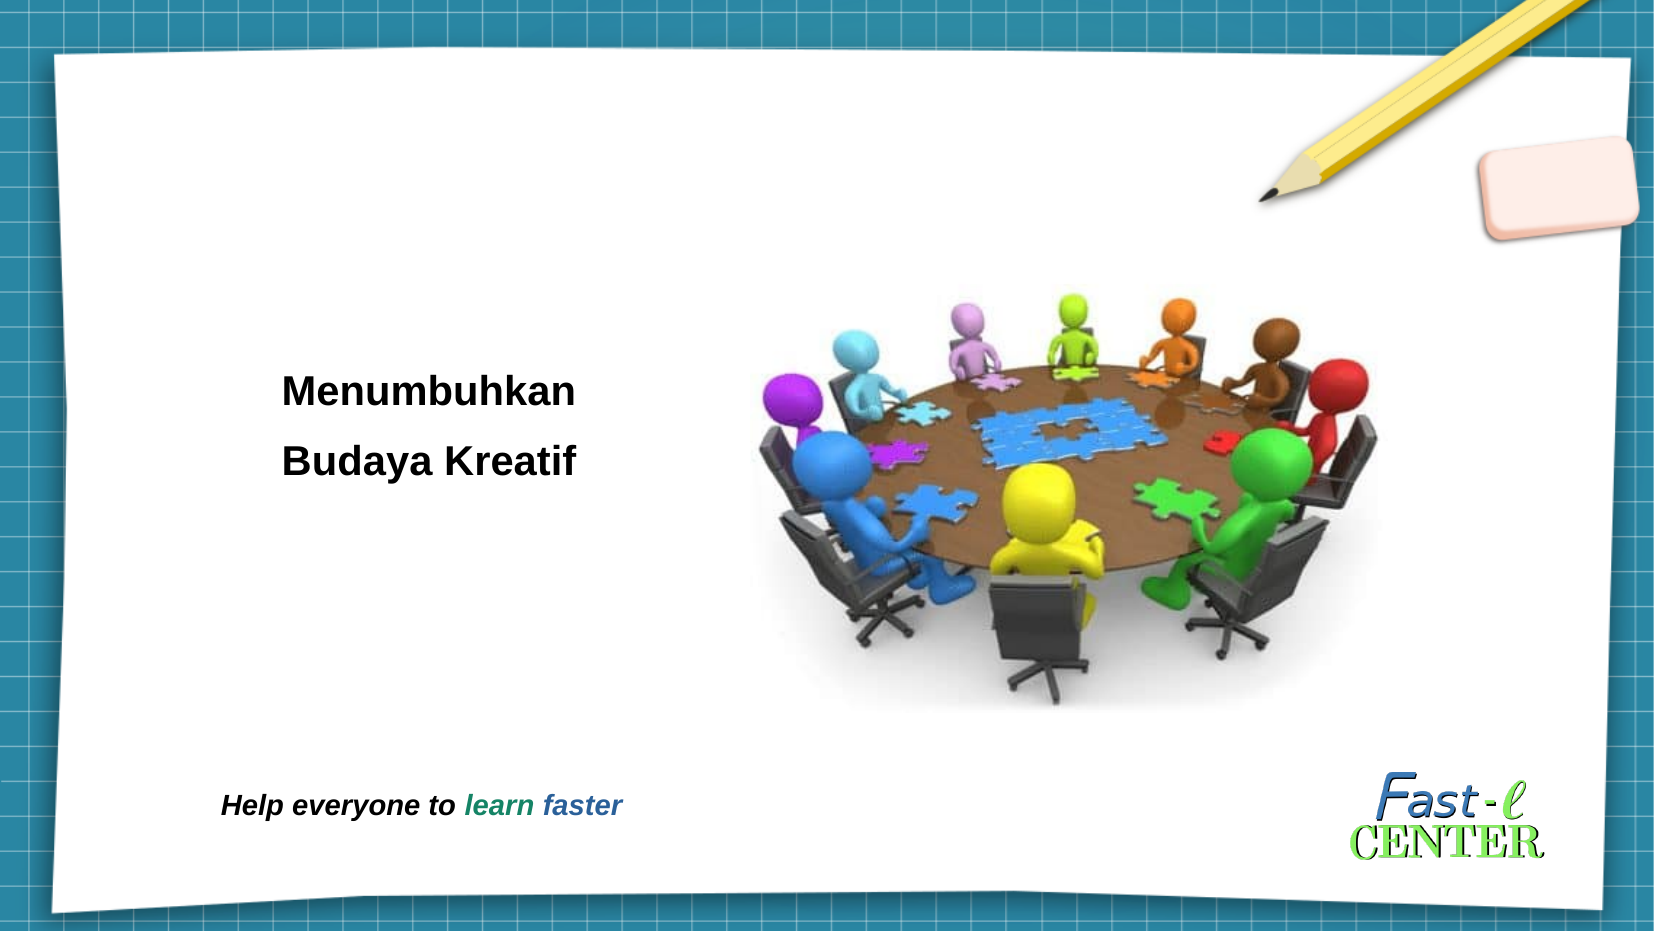

Menumbuhkan
Budaya Kreatif
Help everyone to learn faster